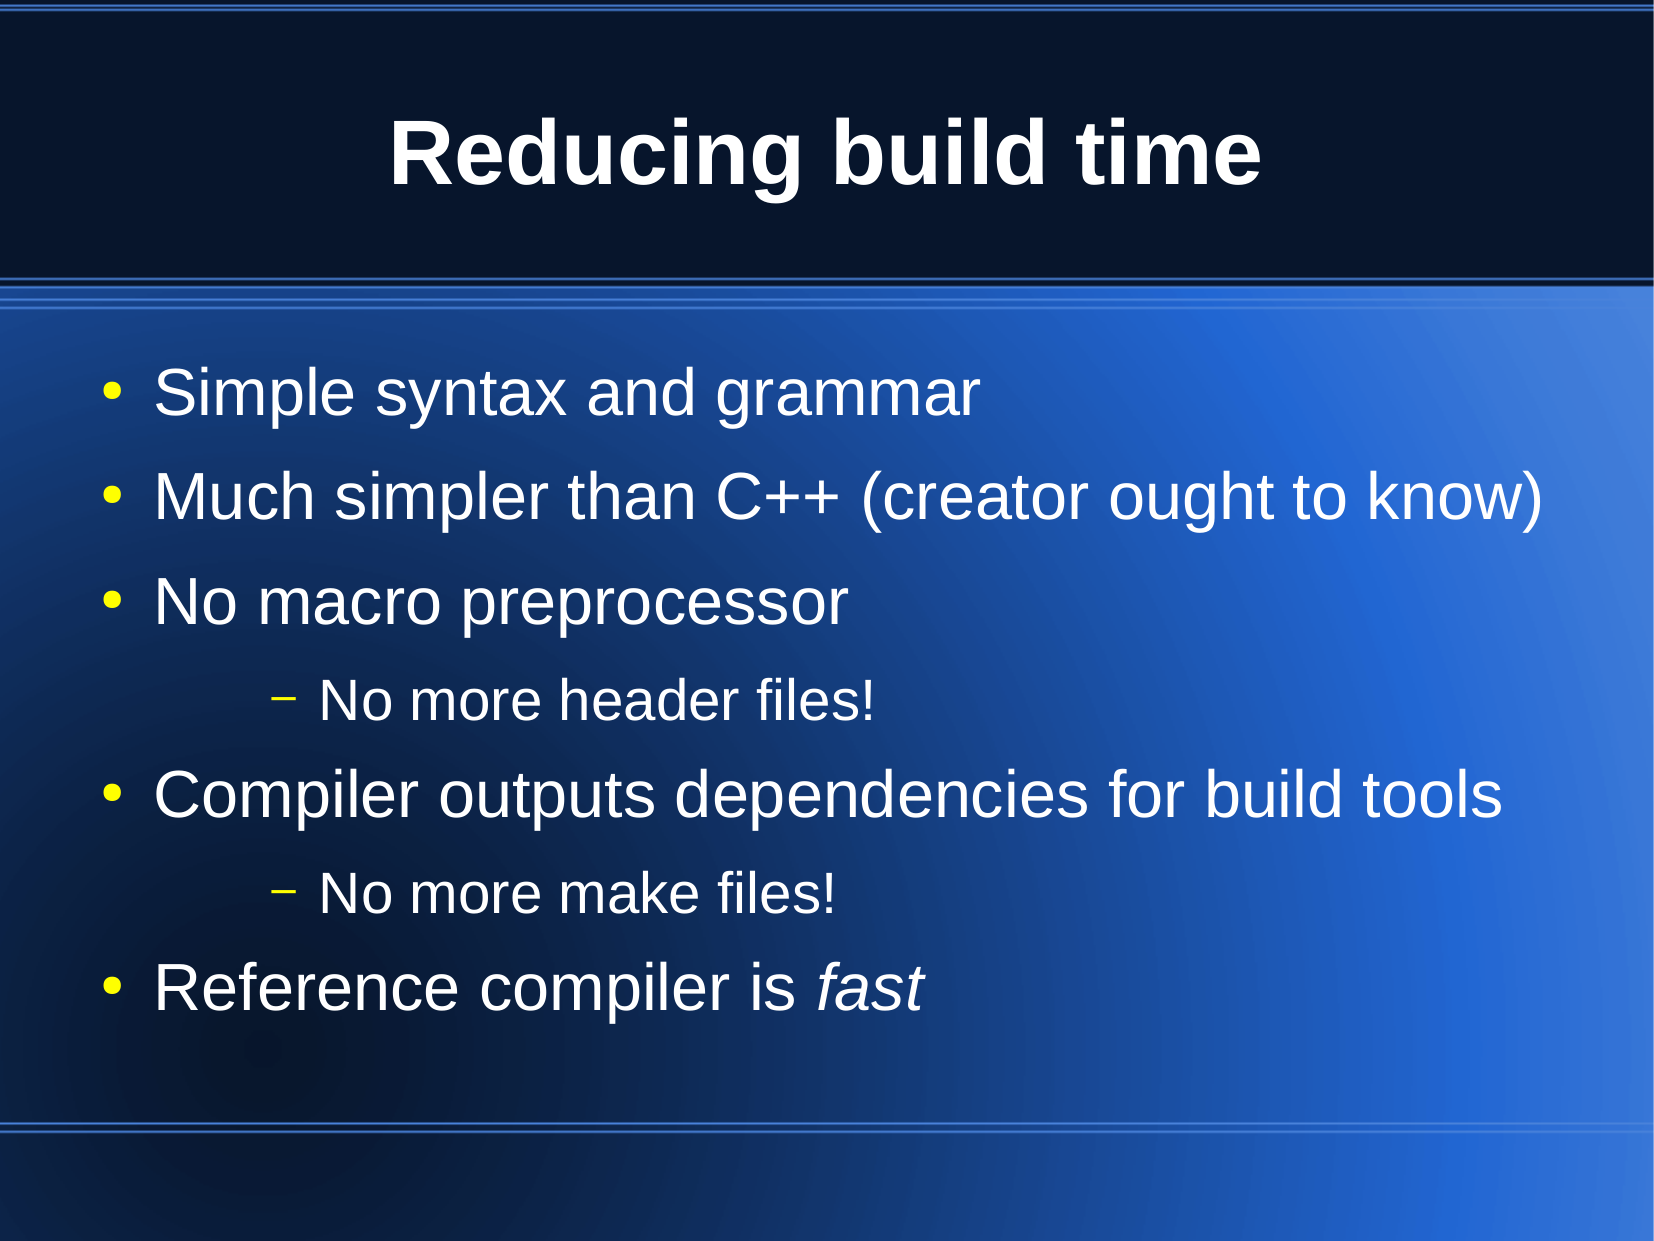

# Reducing build time
Simple syntax and grammar
Much simpler than C++ (creator ought to know)
No macro preprocessor
No more header files!
Compiler outputs dependencies for build tools
No more make files!
Reference compiler is fast